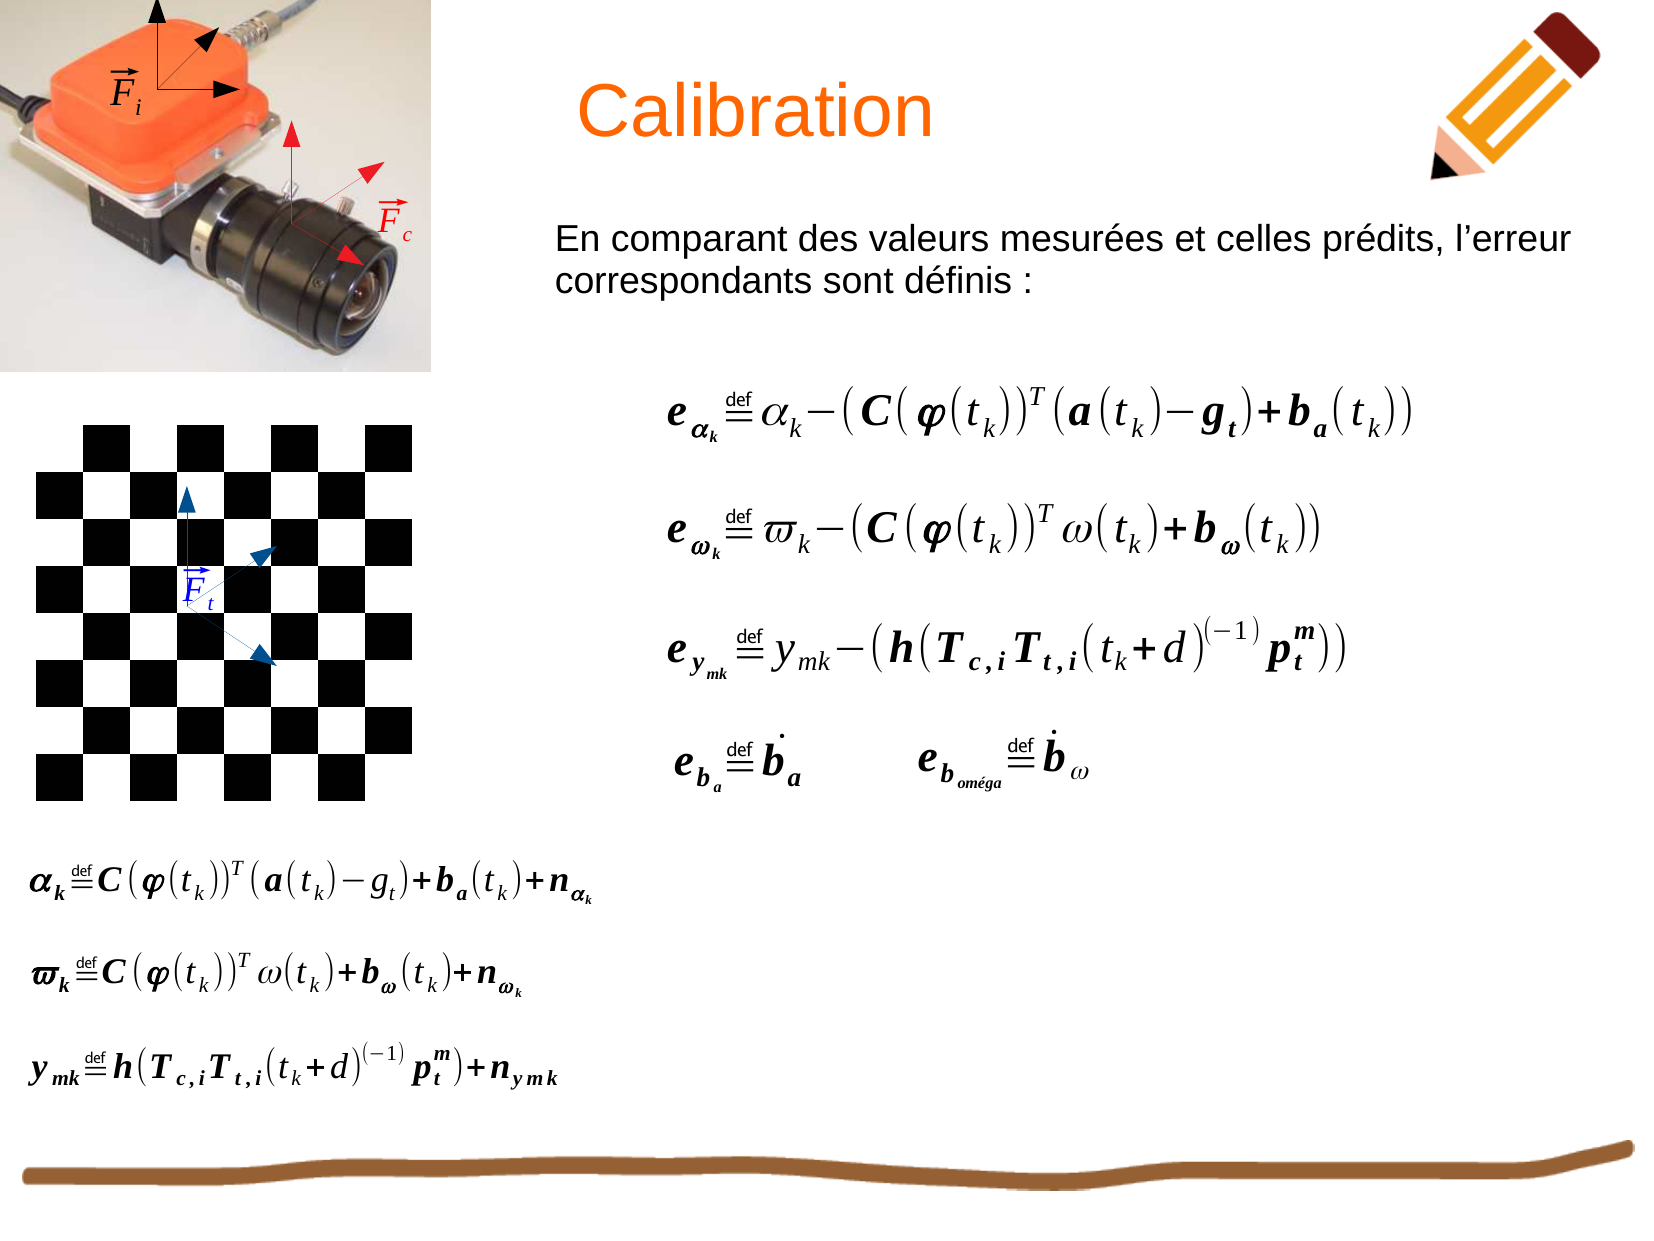

# Calibration
En comparant des valeurs mesurées et celles prédits, l’erreur correspondants sont définis :